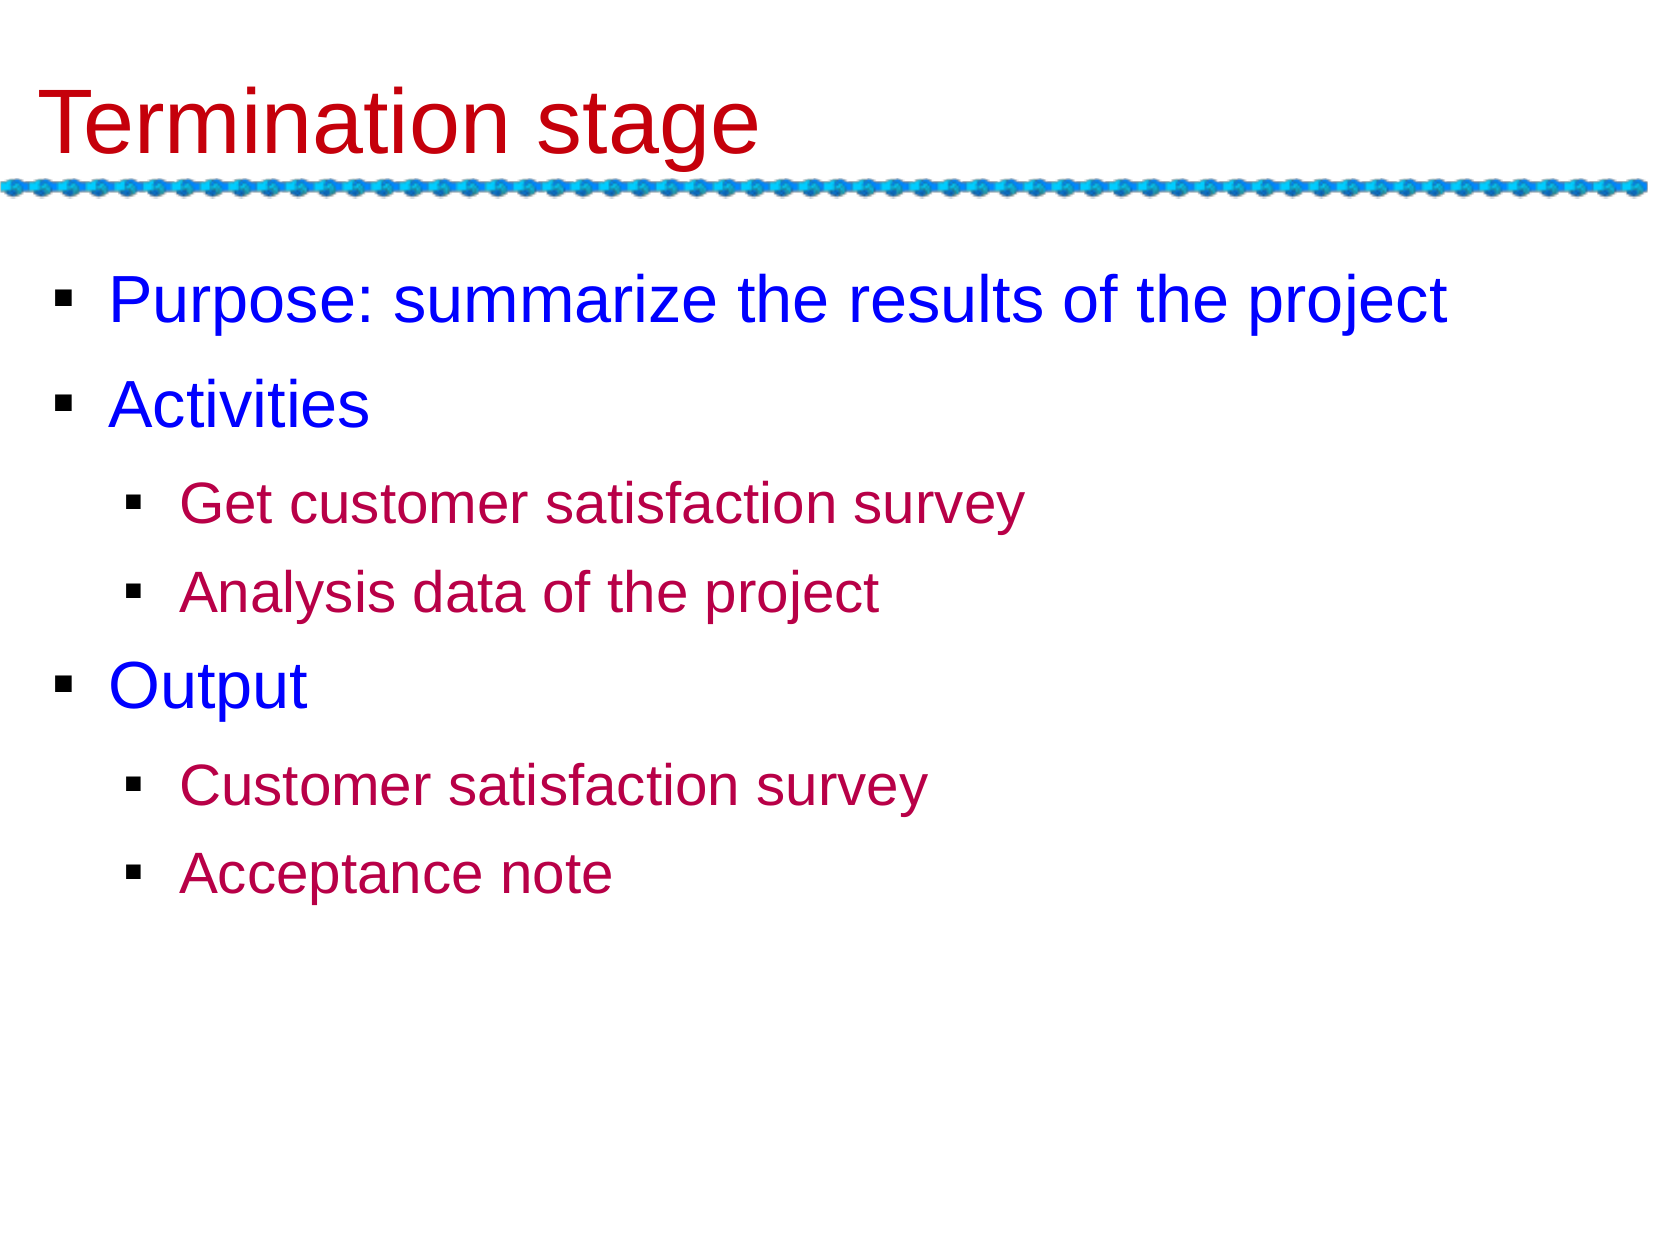

# Termination stage
Purpose: summarize the results of the project
Activities
Get customer satisfaction survey
Analysis data of the project
Output
Customer satisfaction survey
Acceptance note